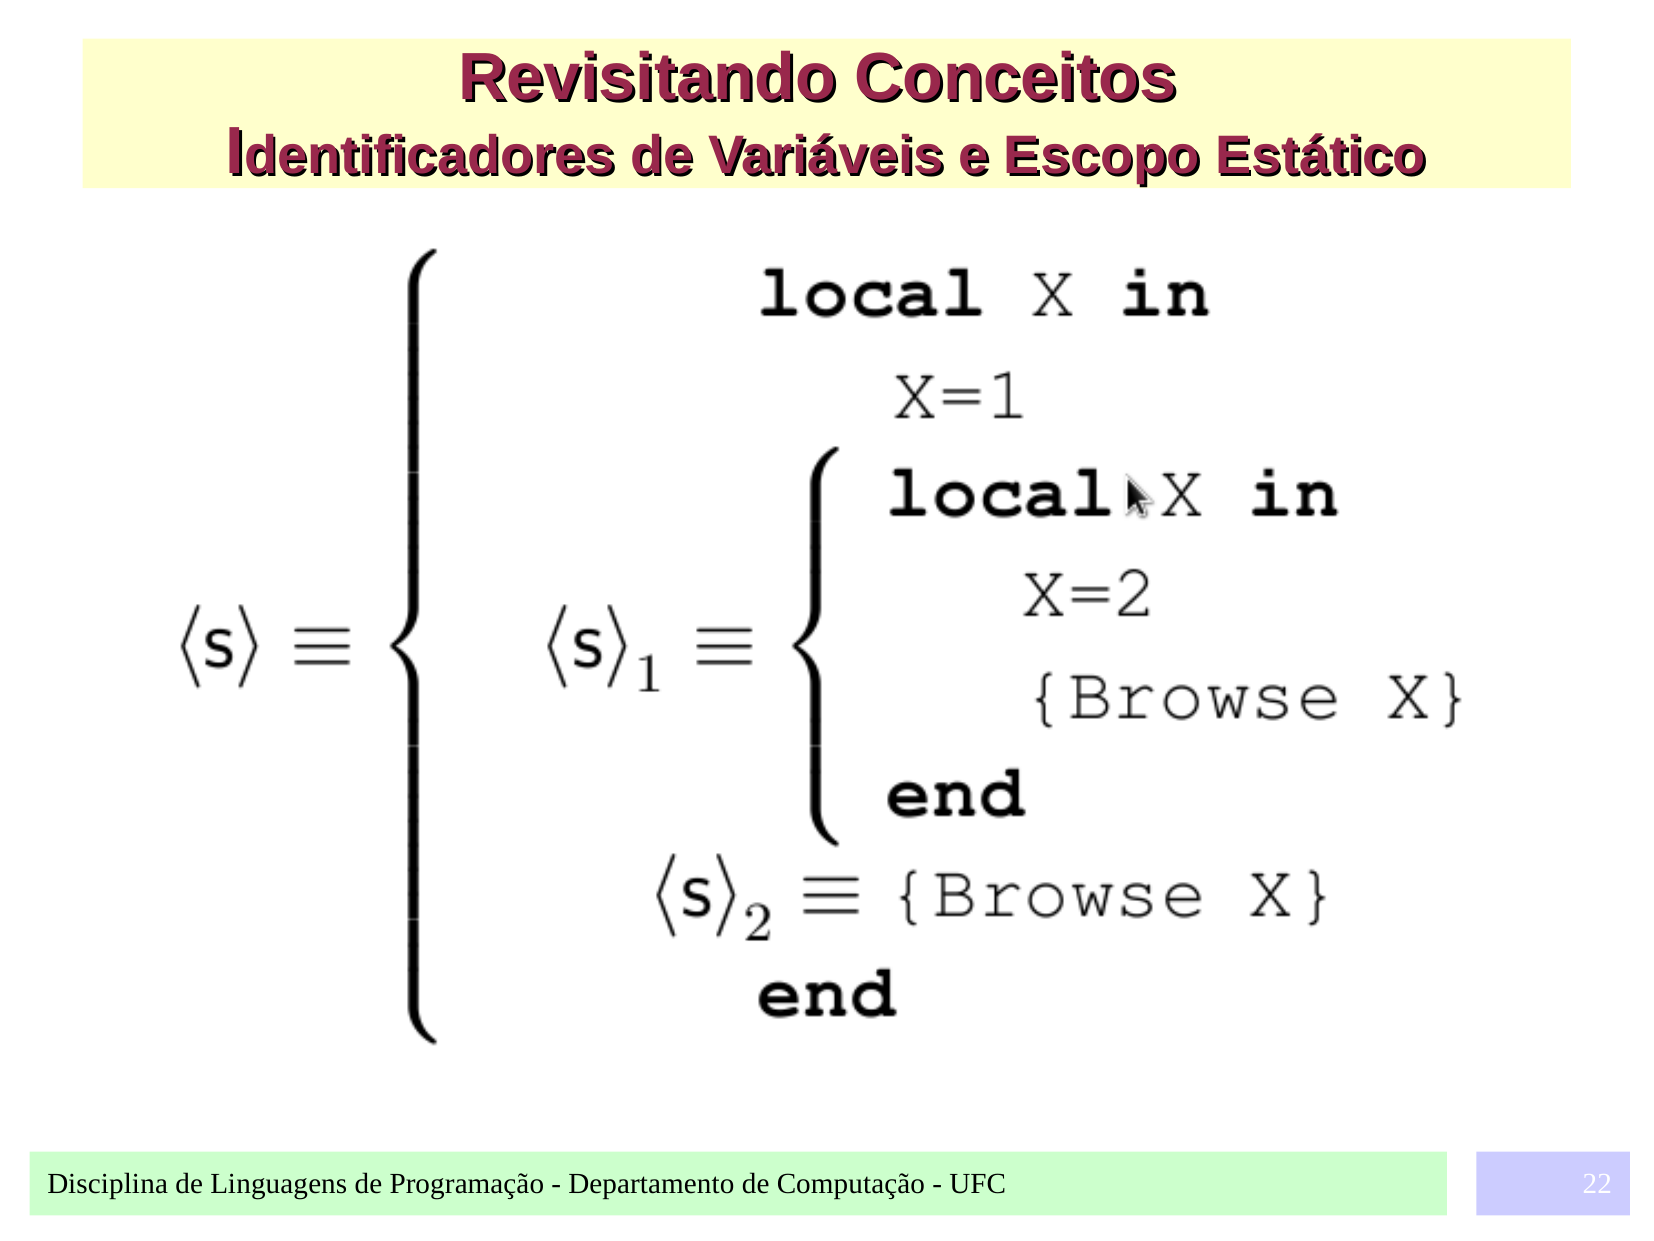

# Revisitando Conceitos Identificadores de Variáveis e Escopo Estático
Disciplina de Linguagens de Programação - Departamento de Computação - UFC
22